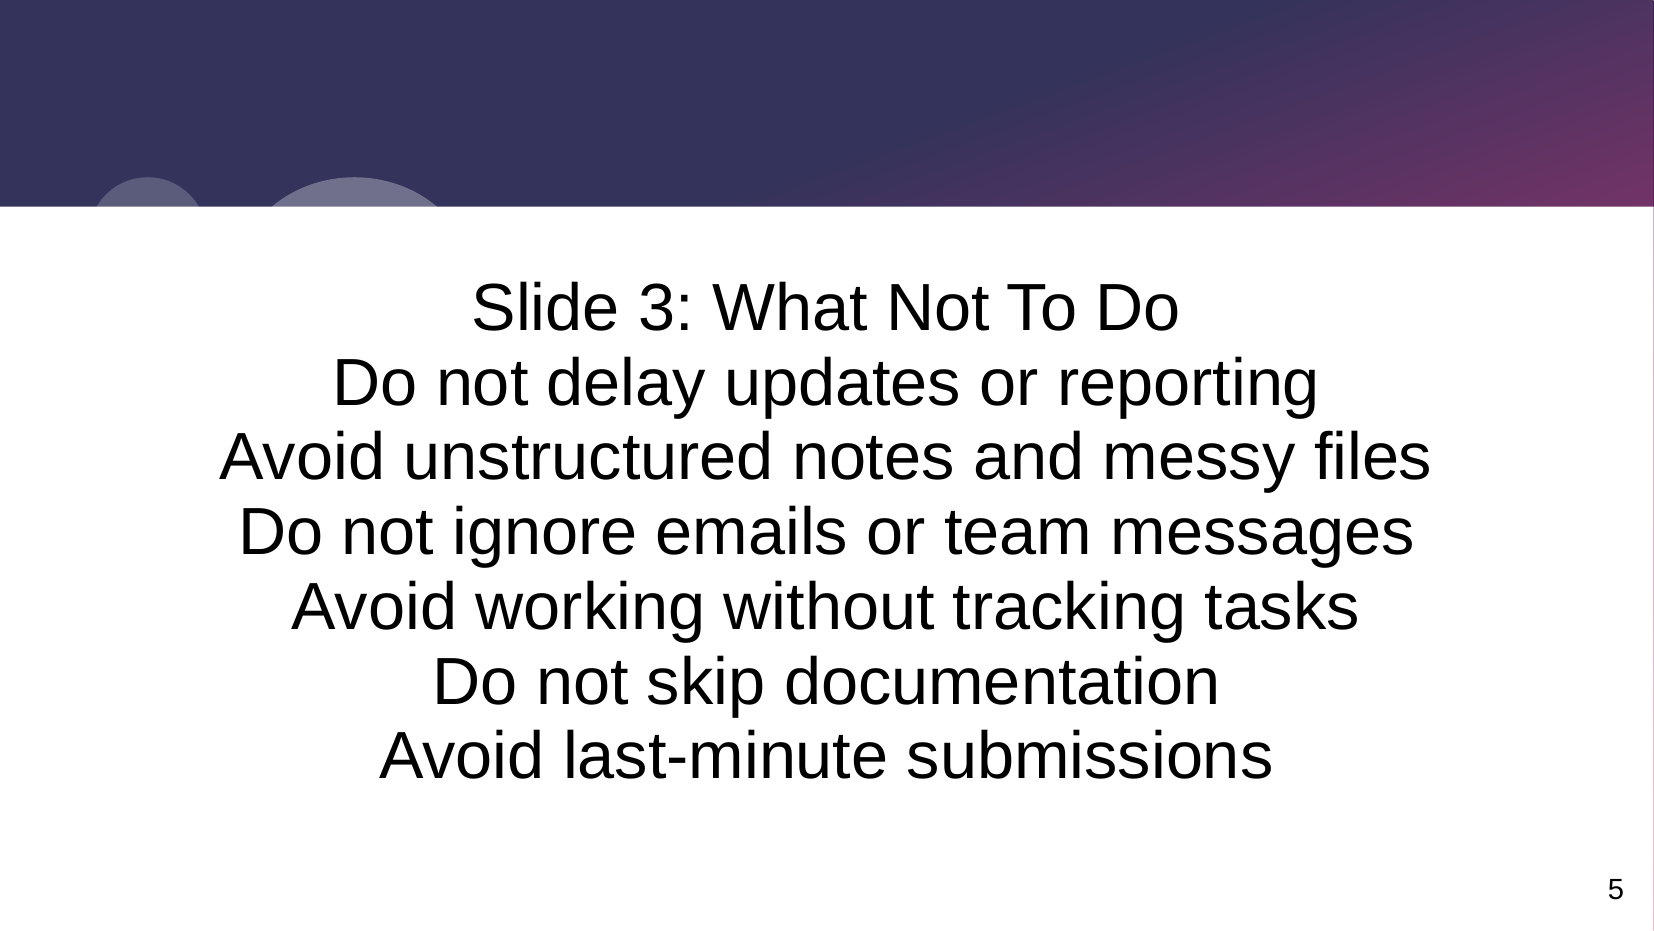

#
Slide 3: What Not To Do
Do not delay updates or reporting
Avoid unstructured notes and messy files
Do not ignore emails or team messages
Avoid working without tracking tasks
Do not skip documentation
Avoid last-minute submissions